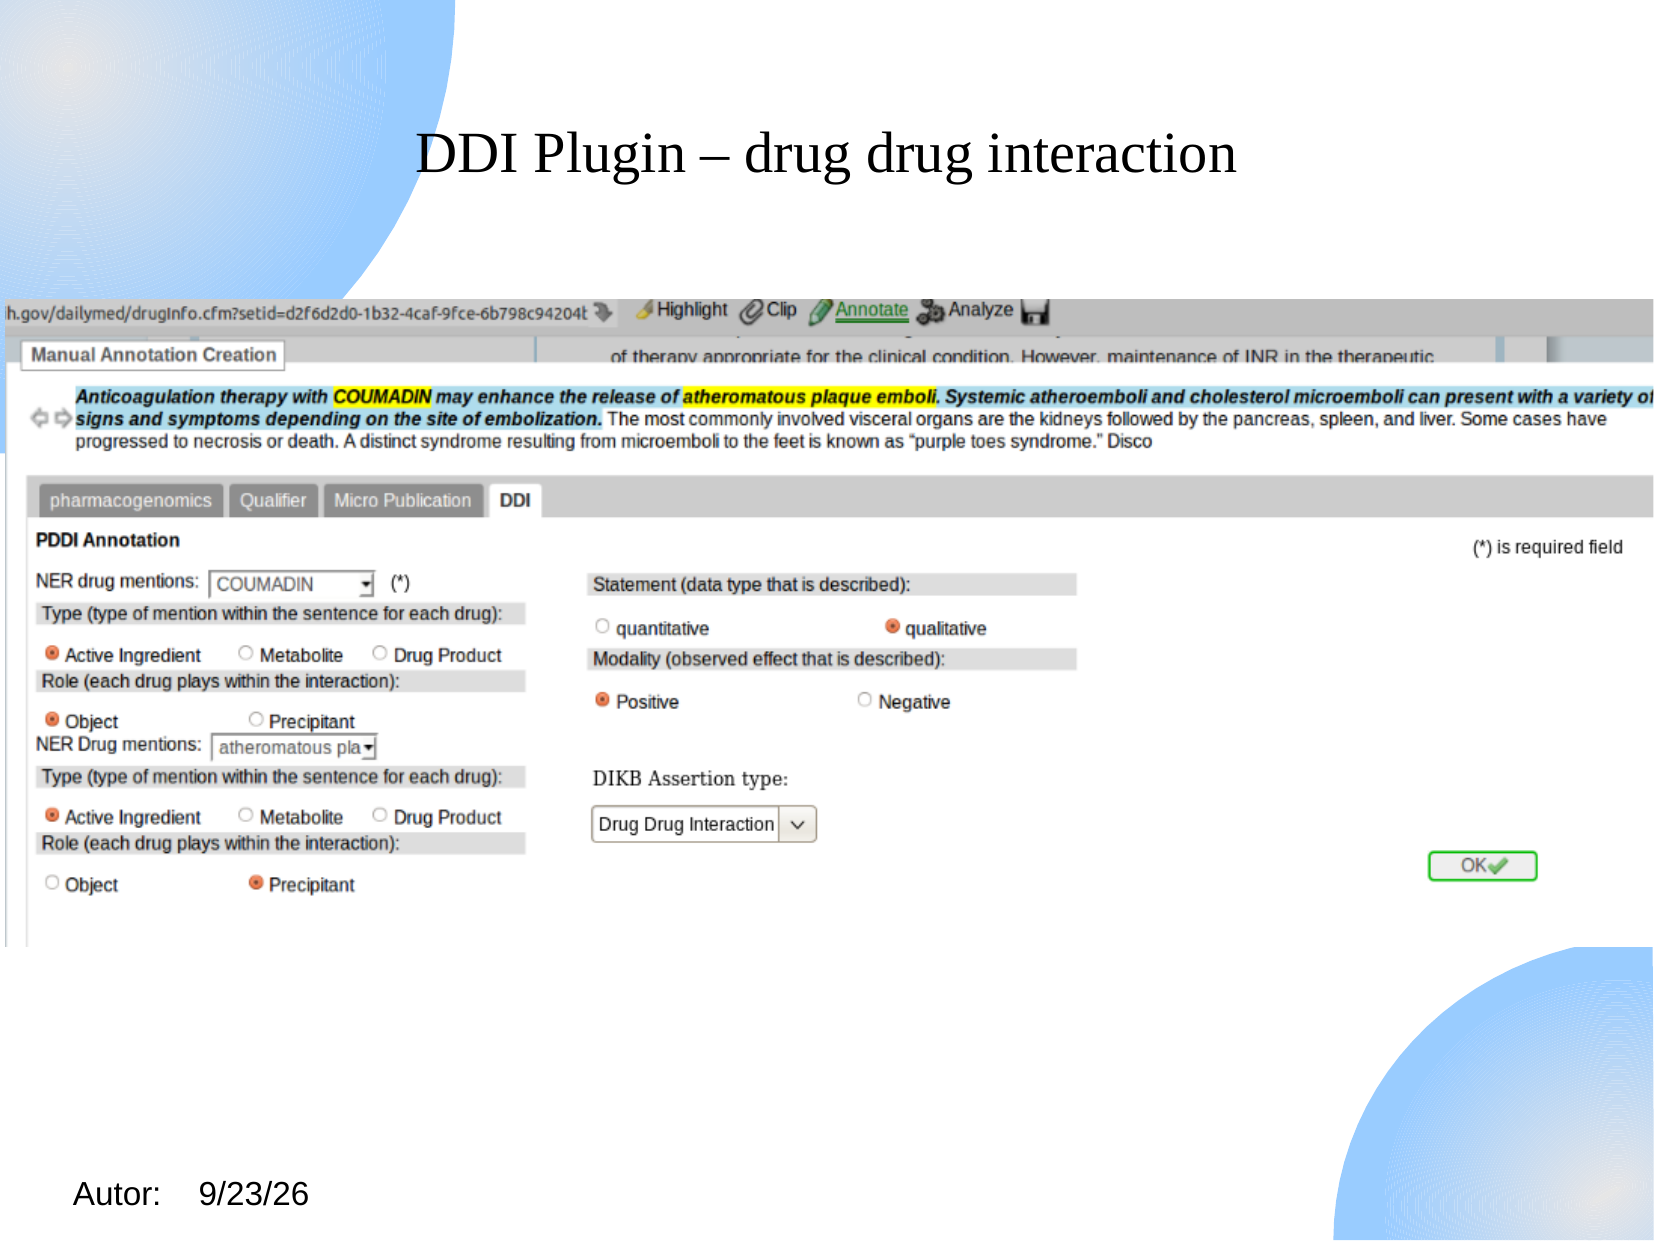

# DDI Plugin – drug drug interaction